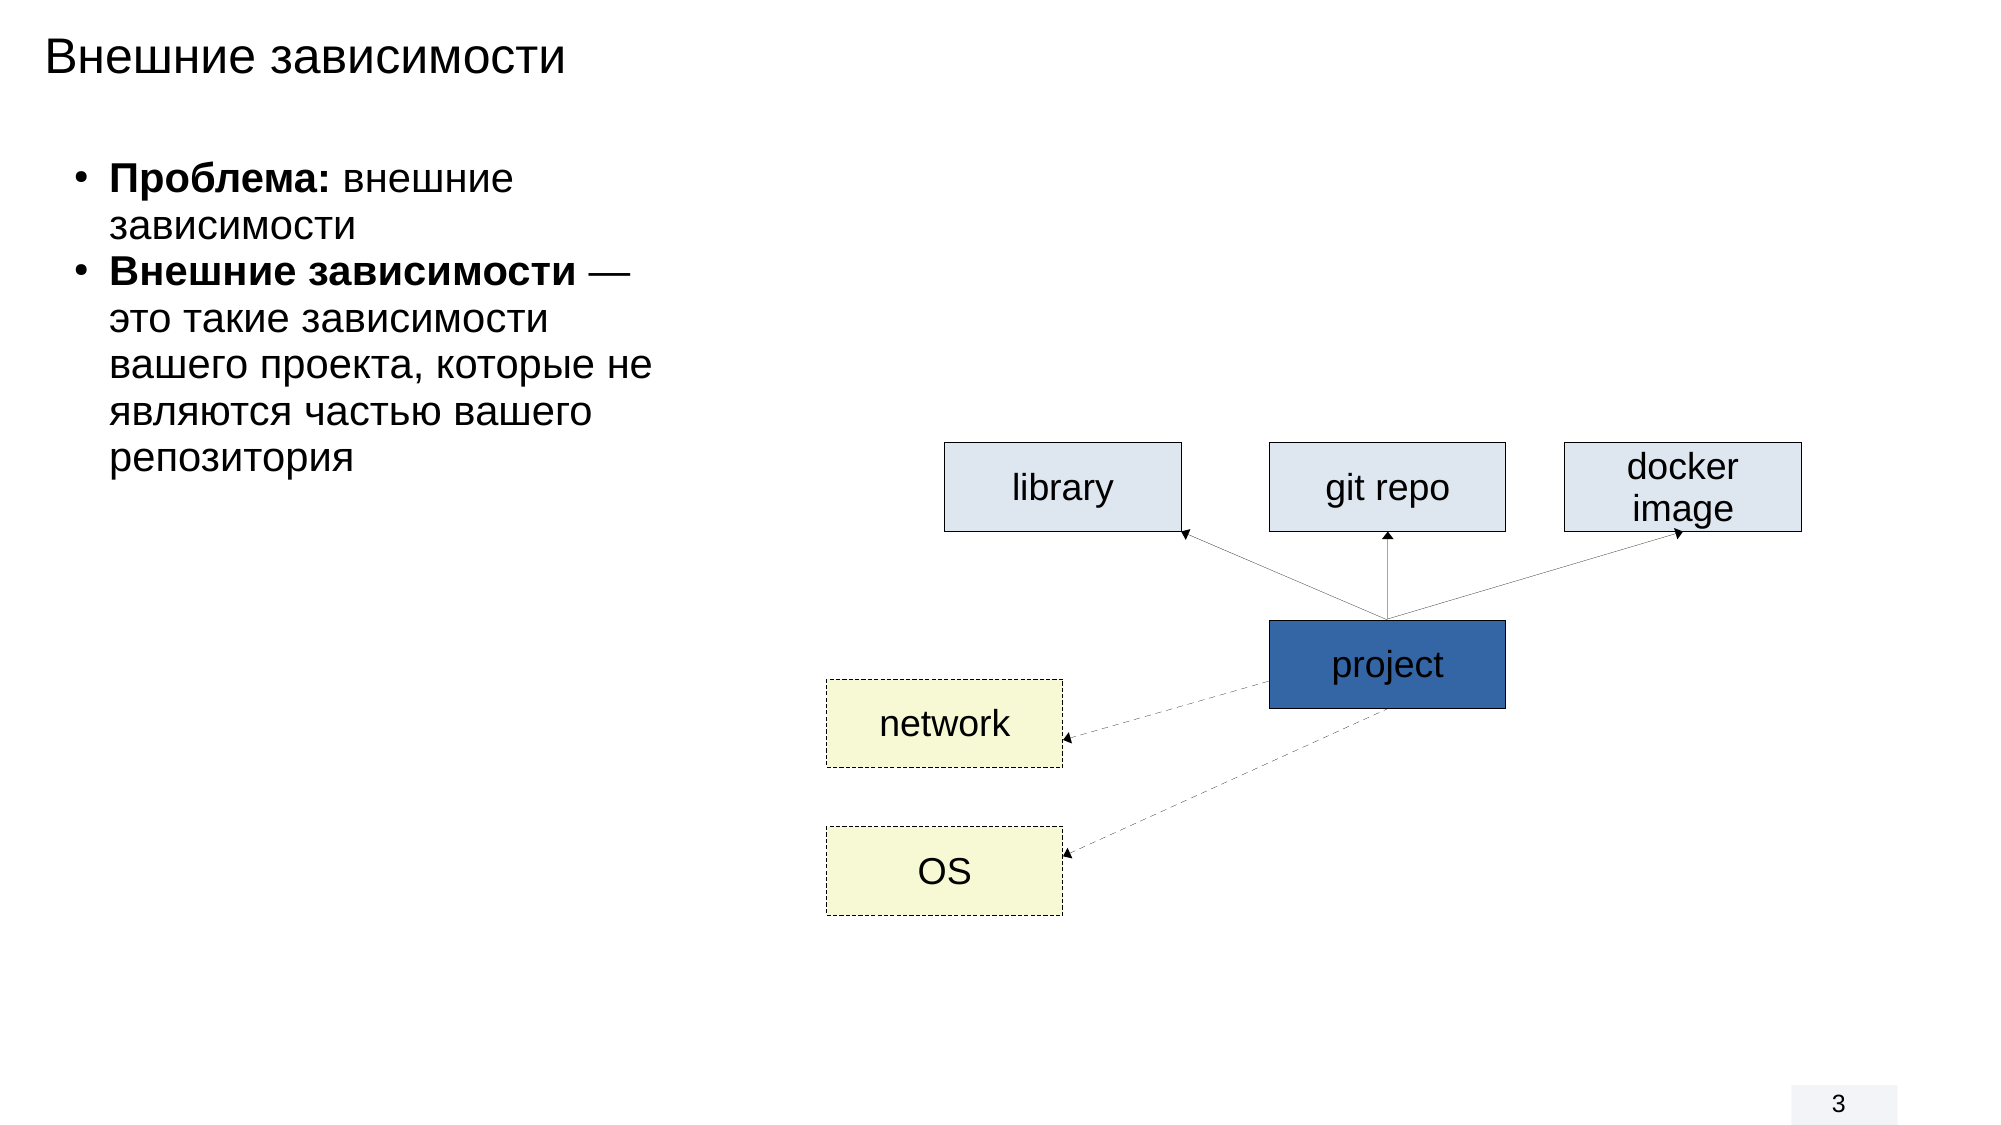

Внешние зависимости
Проблема: внешние зависимости
Внешние зависимости — это такие зависимости вашего проекта, которые не являются частью вашего репозитория
library
git repo
docker image
project
network
OS